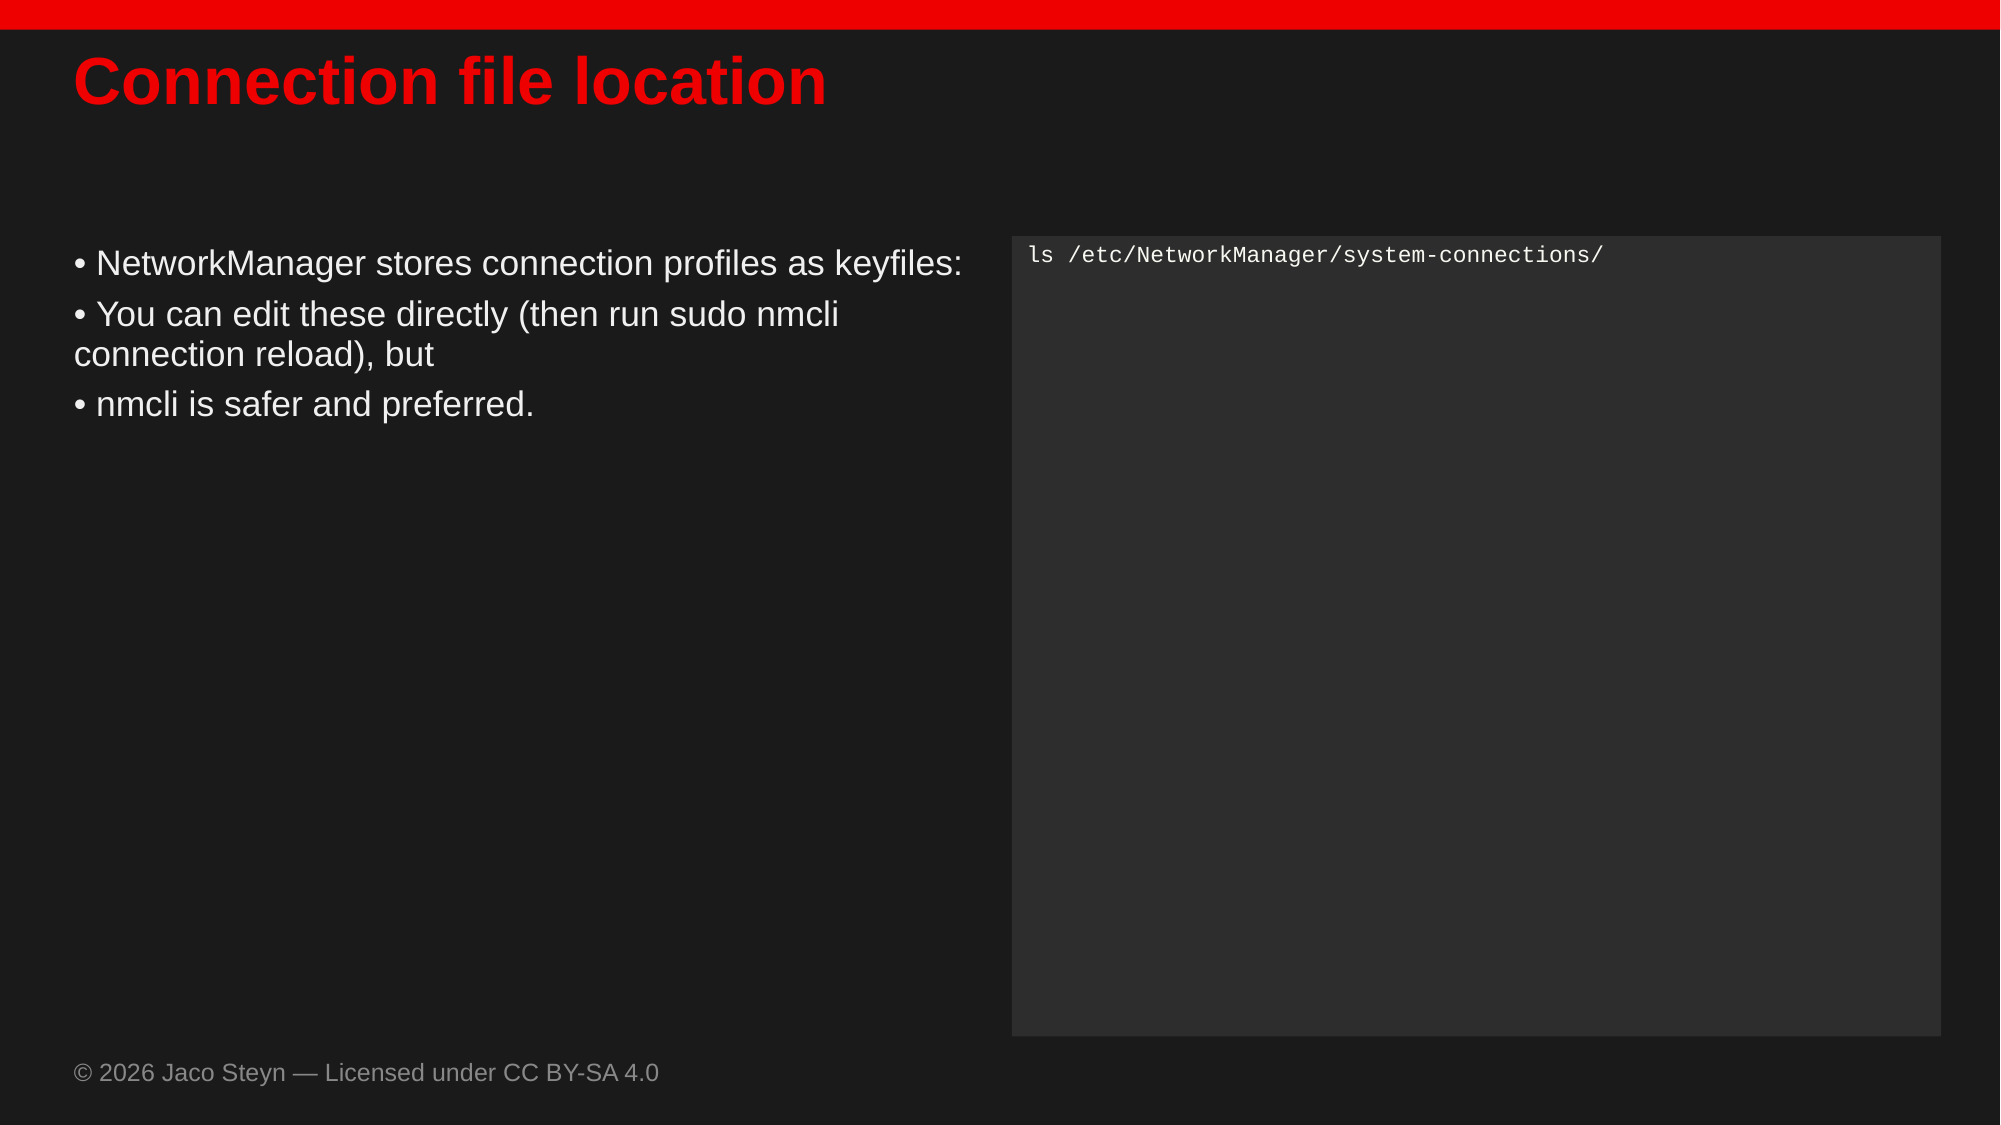

Connection file location
• NetworkManager stores connection profiles as keyfiles:
• You can edit these directly (then run sudo nmcli connection reload), but
• nmcli is safer and preferred.
ls /etc/NetworkManager/system-connections/
© 2026 Jaco Steyn — Licensed under CC BY-SA 4.0